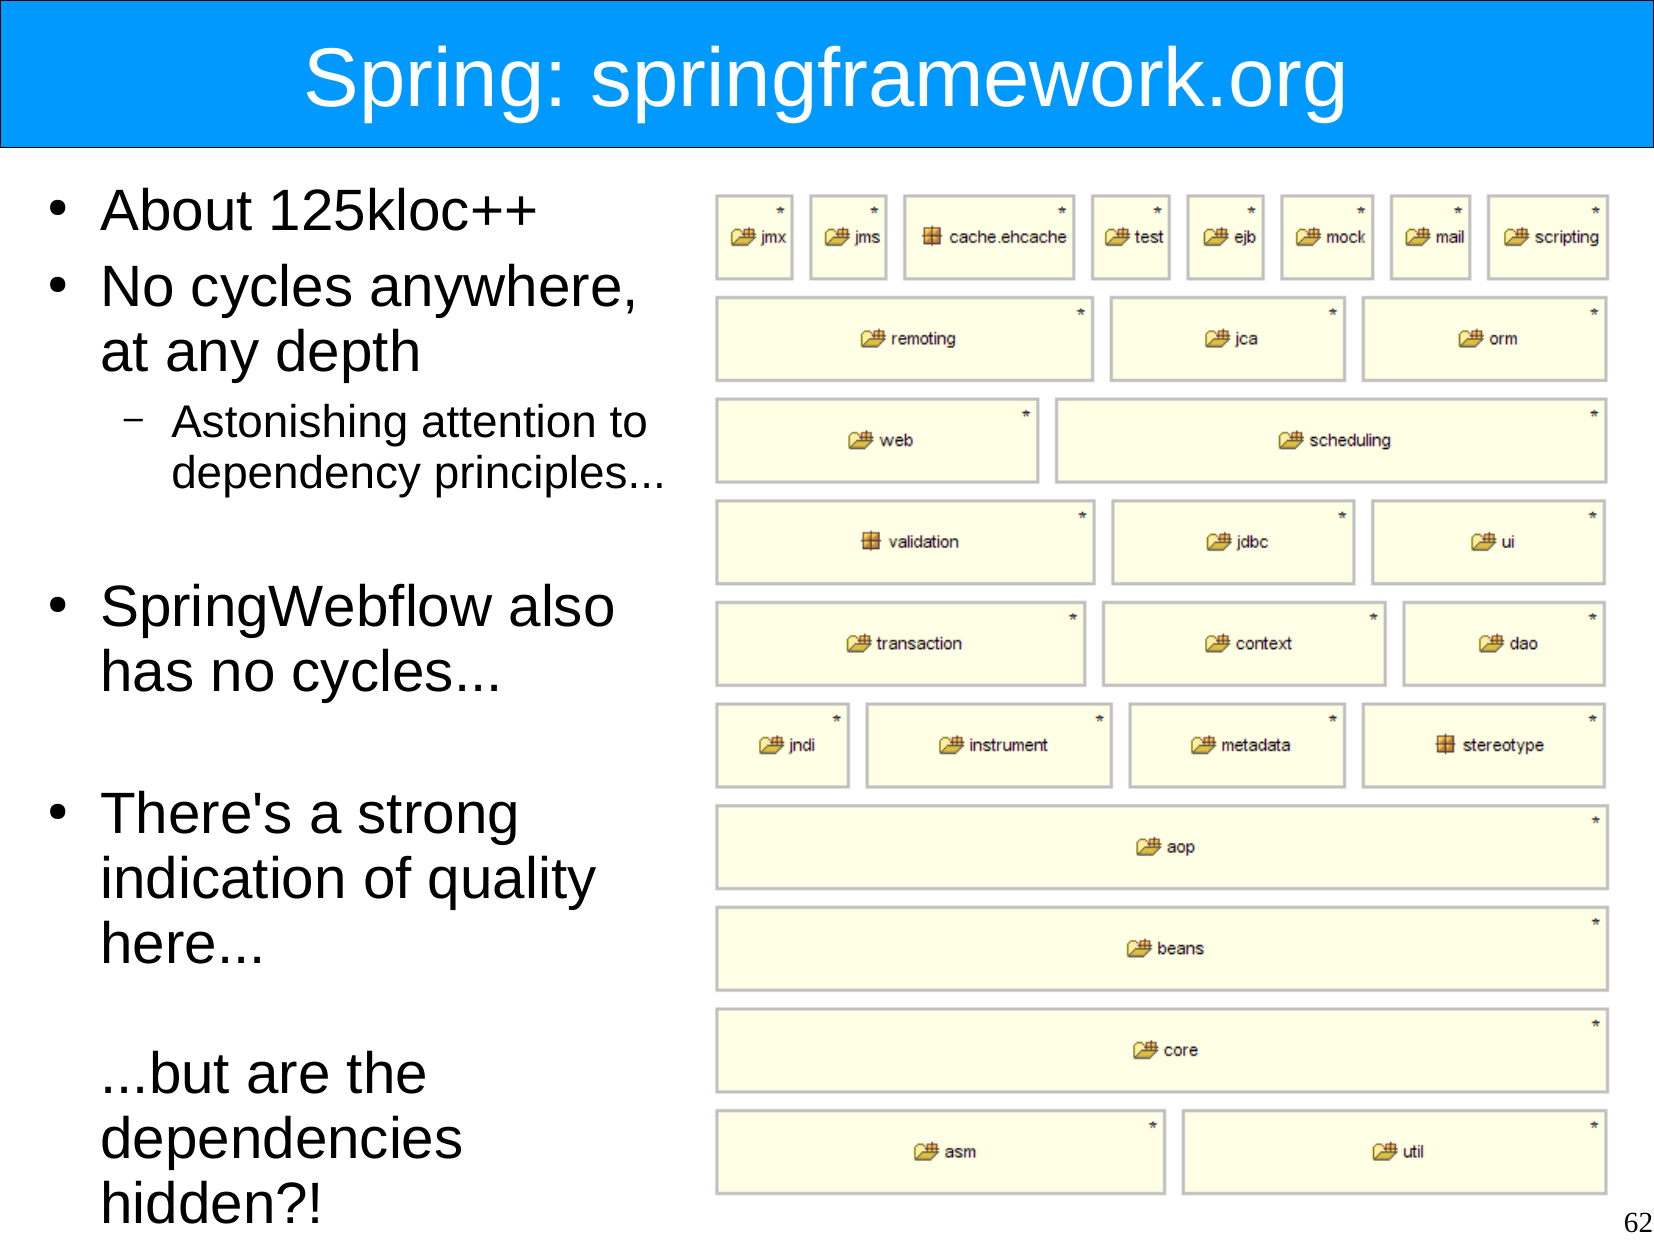

# Spring: springframework.org
About 125kloc++
No cycles anywhere, at any depth
Astonishing attention to dependency principles...
SpringWebflow also has no cycles...
There's a strong indication of quality here...
...but are the dependencies hidden?!
62